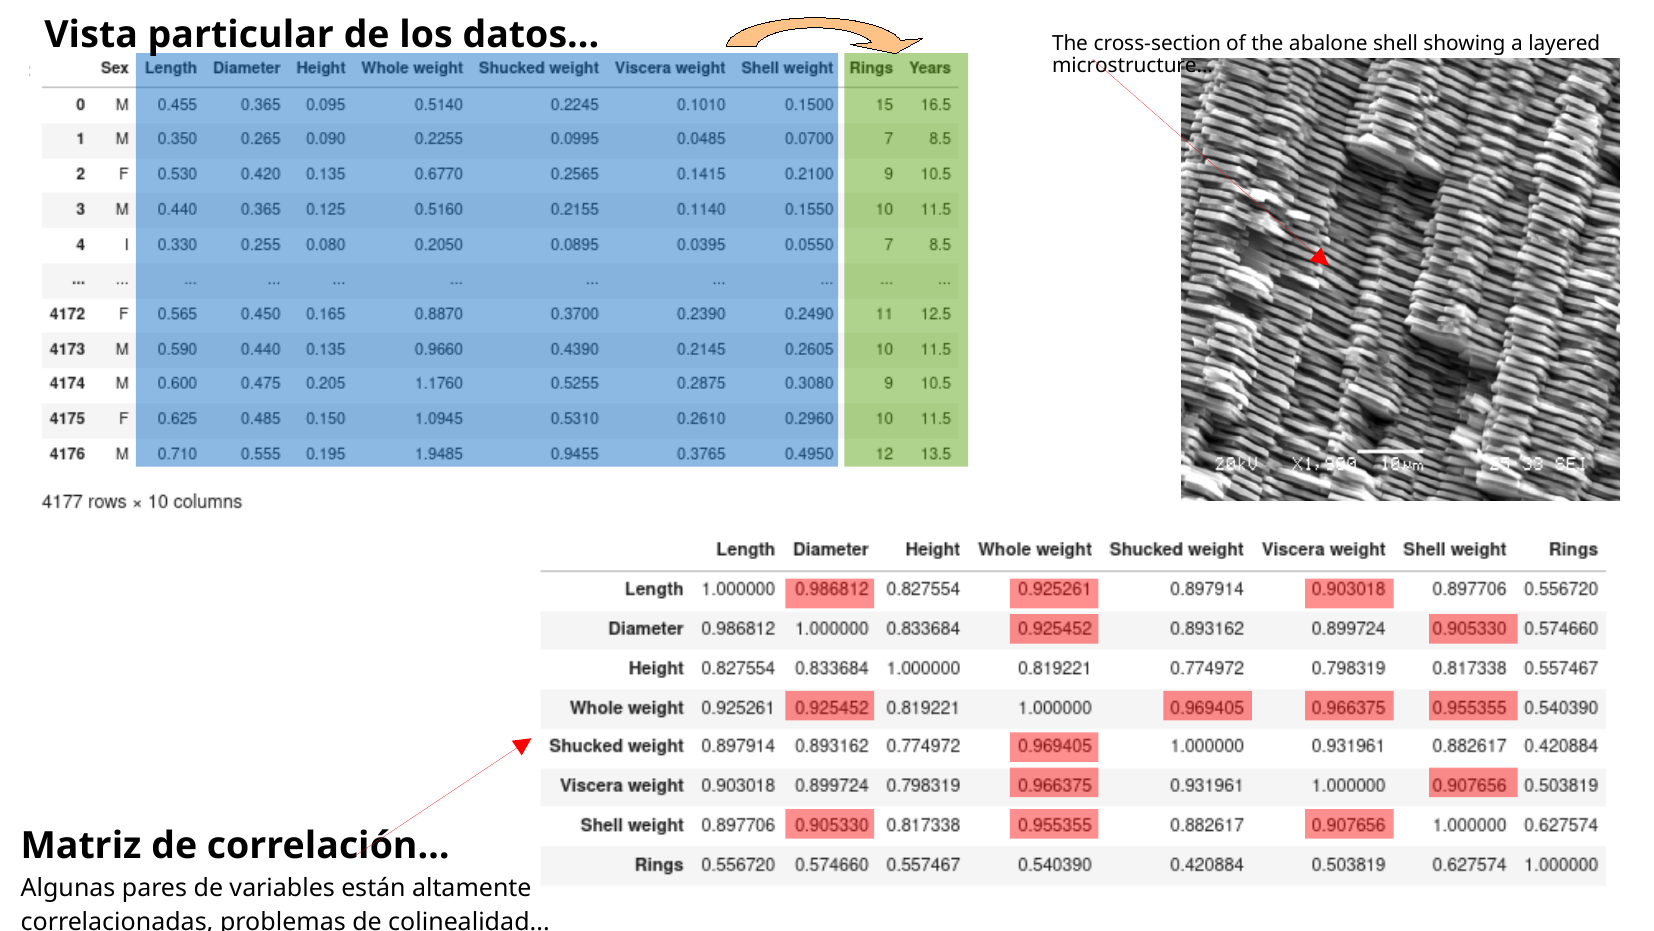

Vista particular de los datos...
The cross-section of the abalone shell showing a layered microstructure...
Matriz de correlación…
Algunas pares de variables están altamente
correlacionadas, problemas de colinealidad...